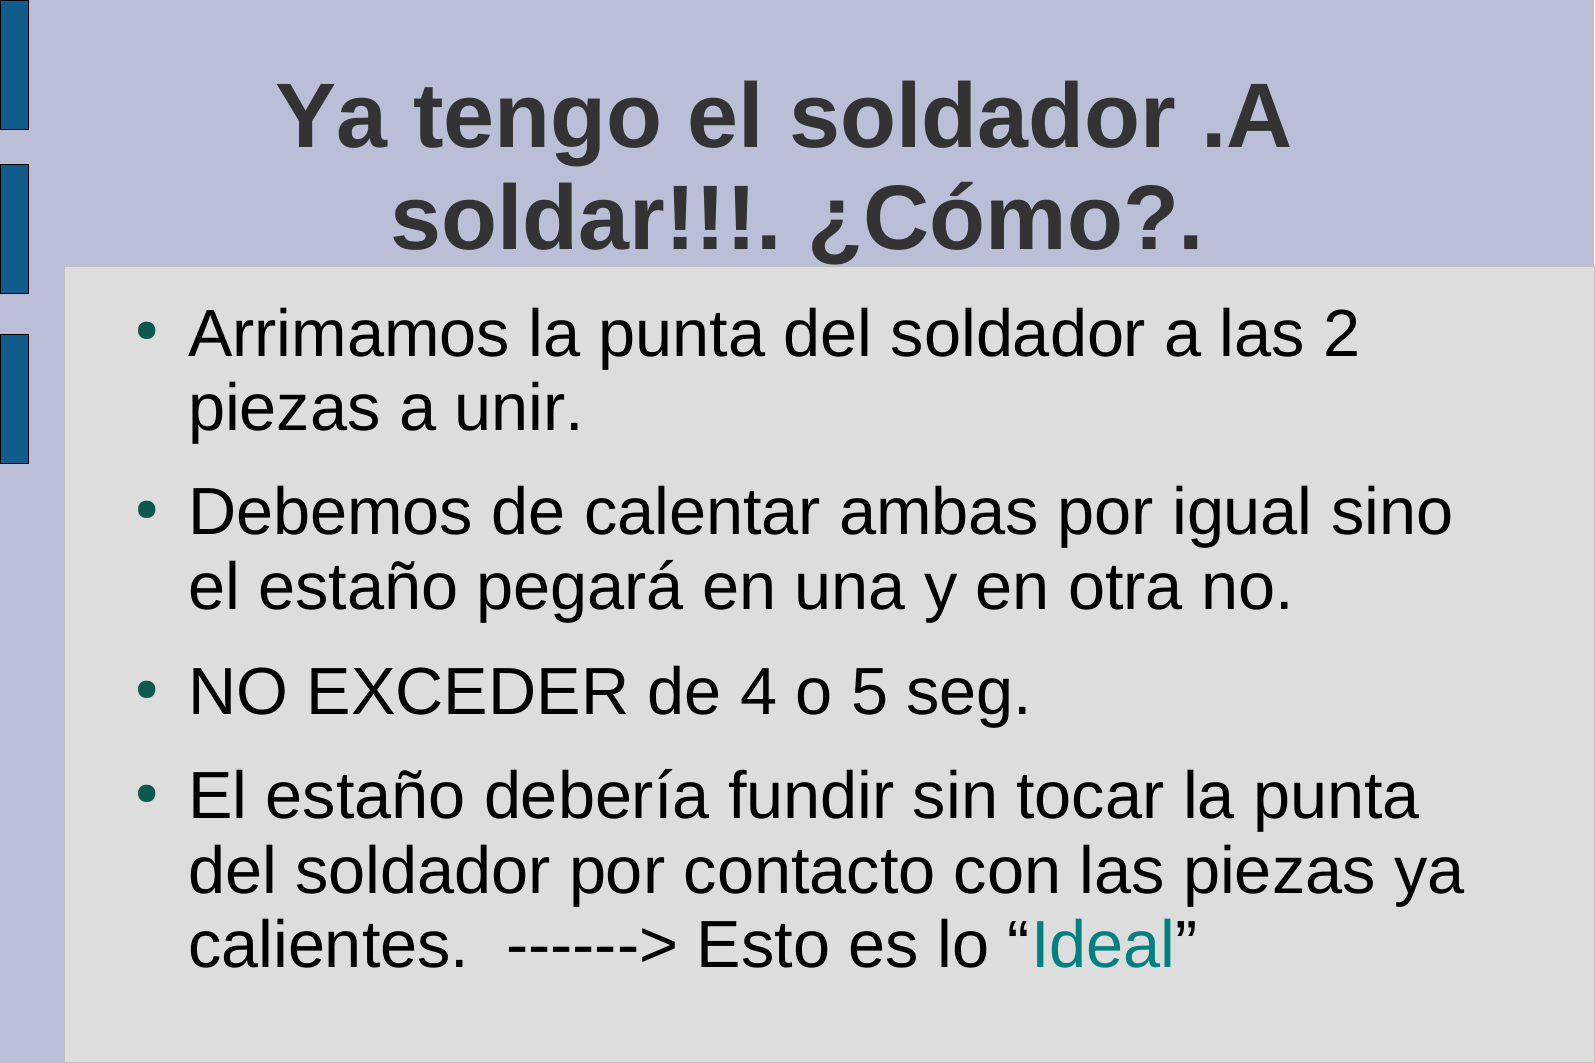

# Ya tengo el soldador .A soldar!!!. ¿Cómo?.
Arrimamos la punta del soldador a las 2 piezas a unir.
Debemos de calentar ambas por igual sino el estaño pegará en una y en otra no.
NO EXCEDER de 4 o 5 seg.
El estaño debería fundir sin tocar la punta del soldador por contacto con las piezas ya calientes. ------> Esto es lo “Ideal”